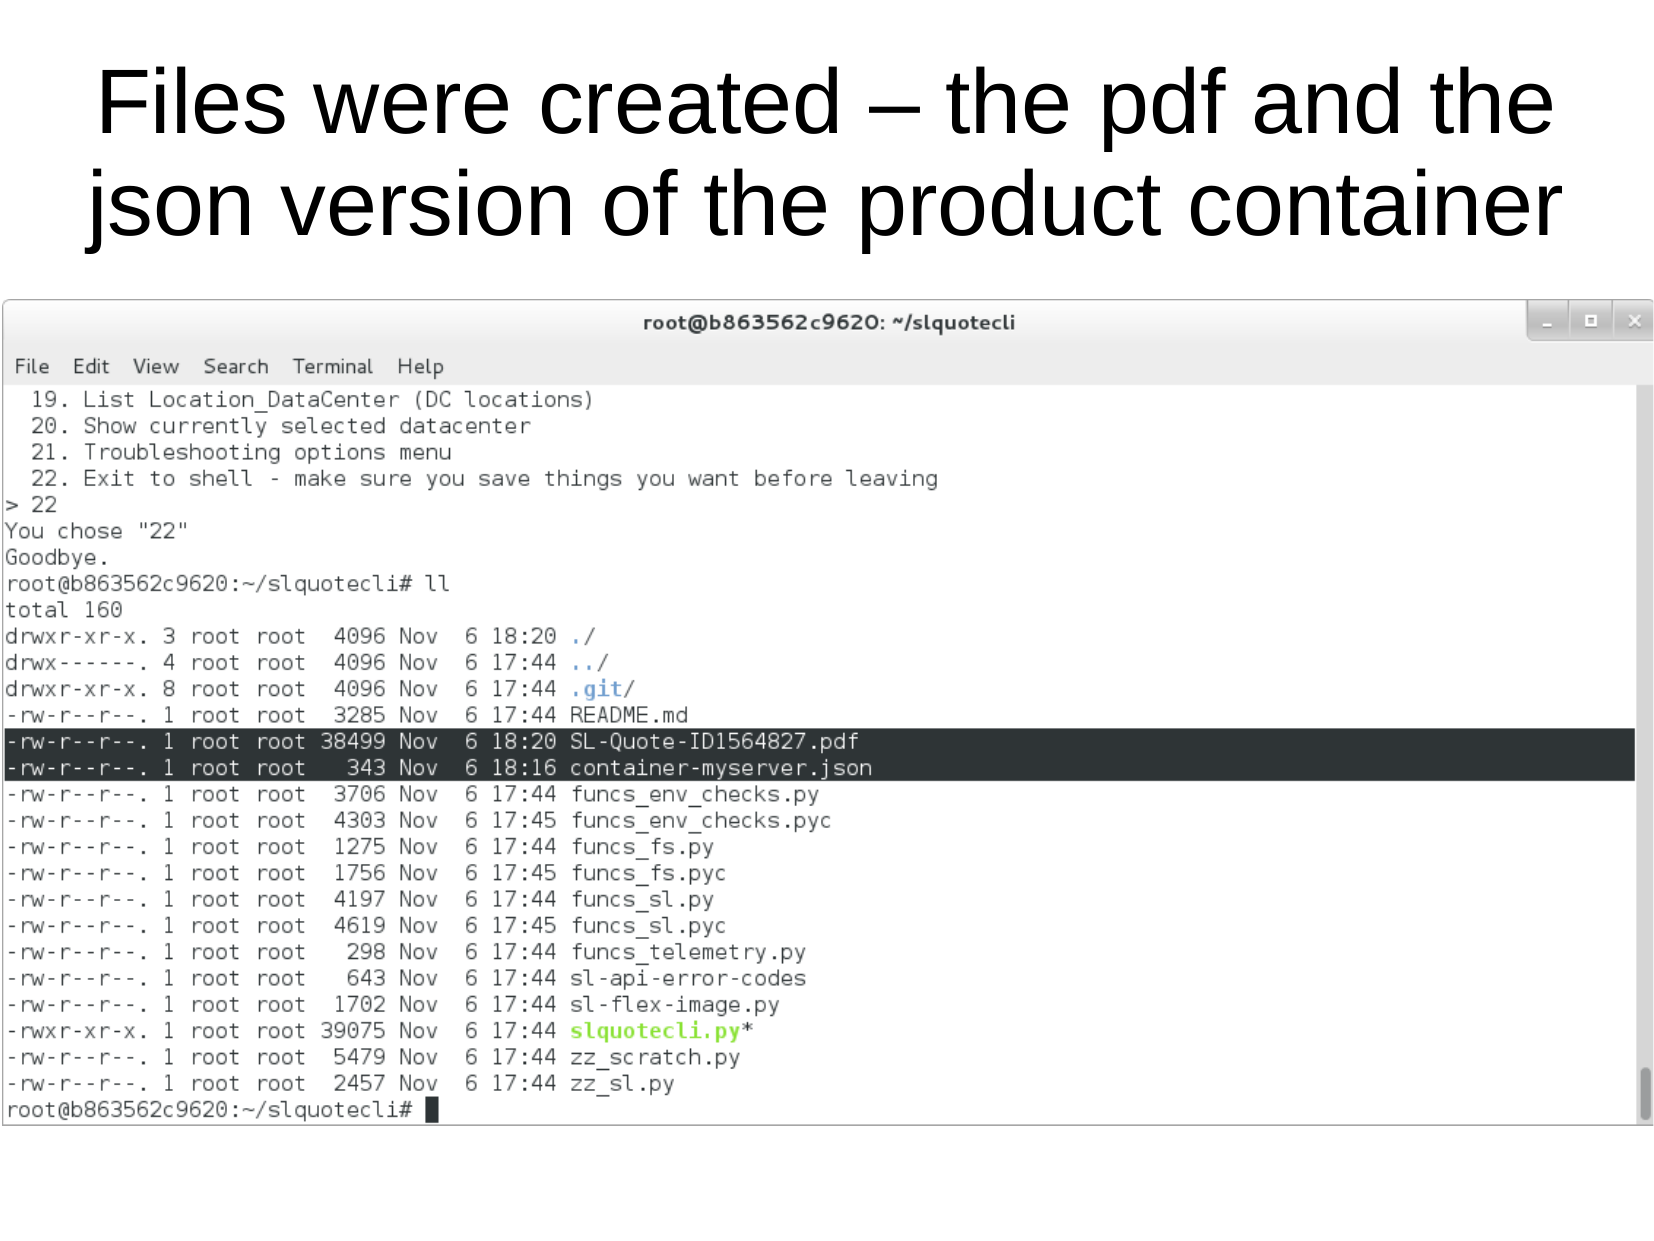

# Files were created – the pdf and the json version of the product container